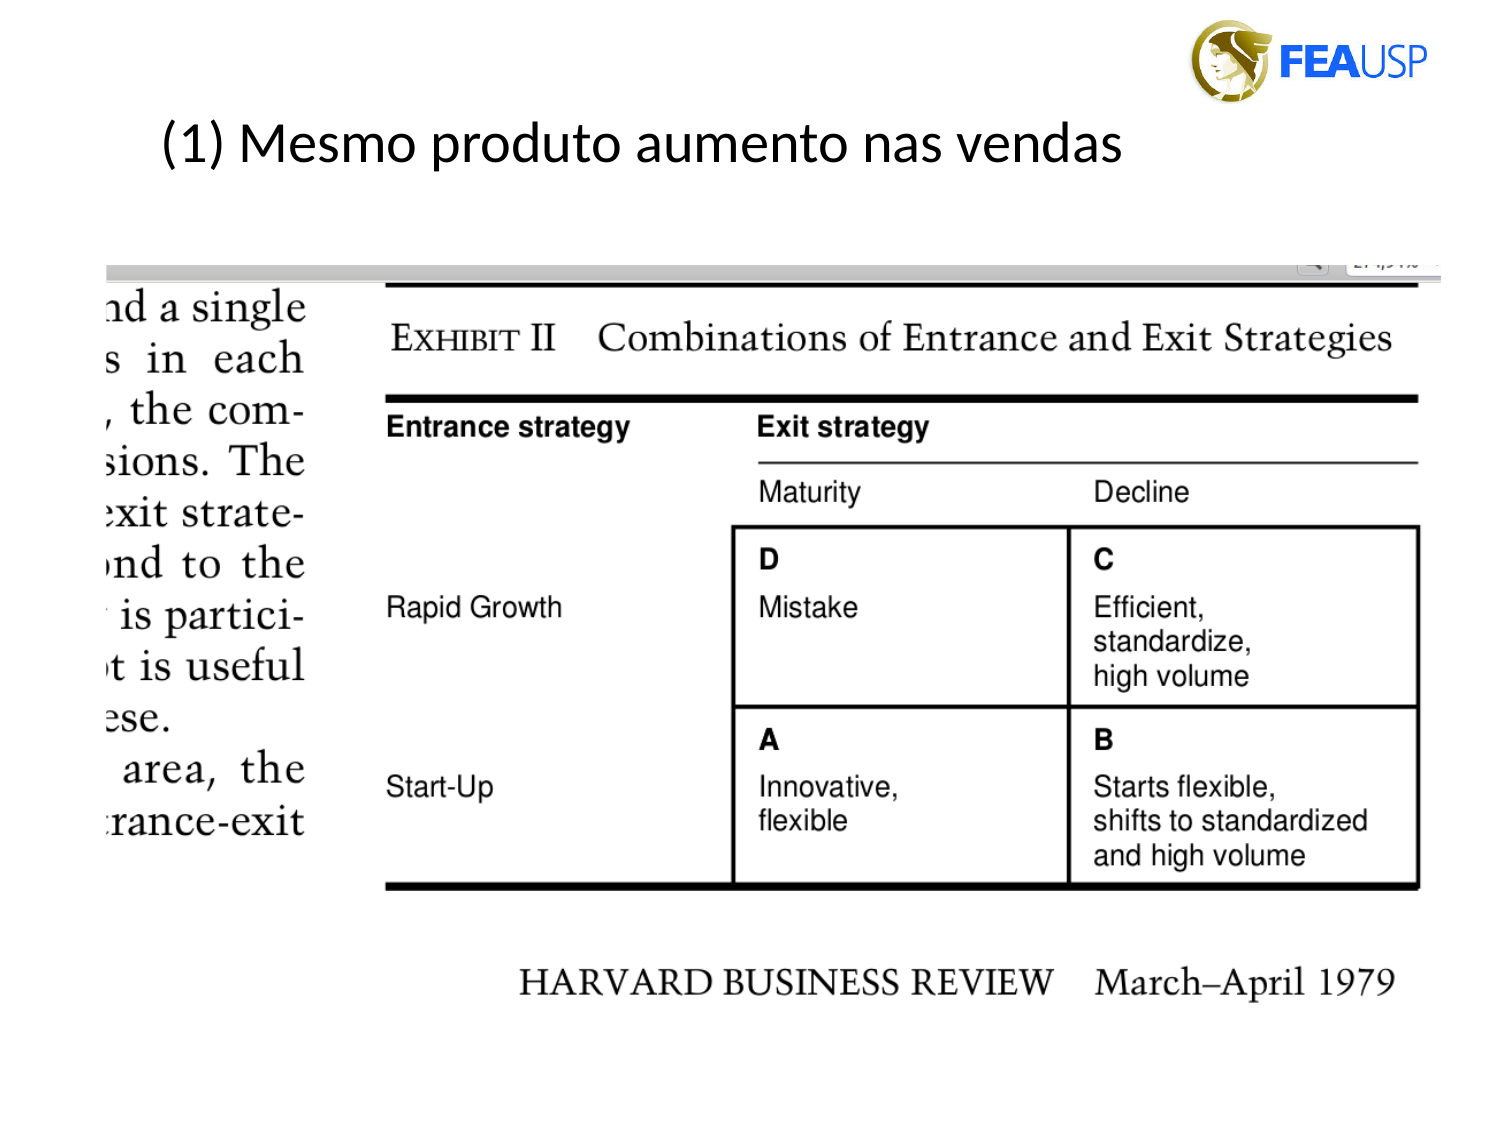

# (1) Mesmo produto aumento nas vendas